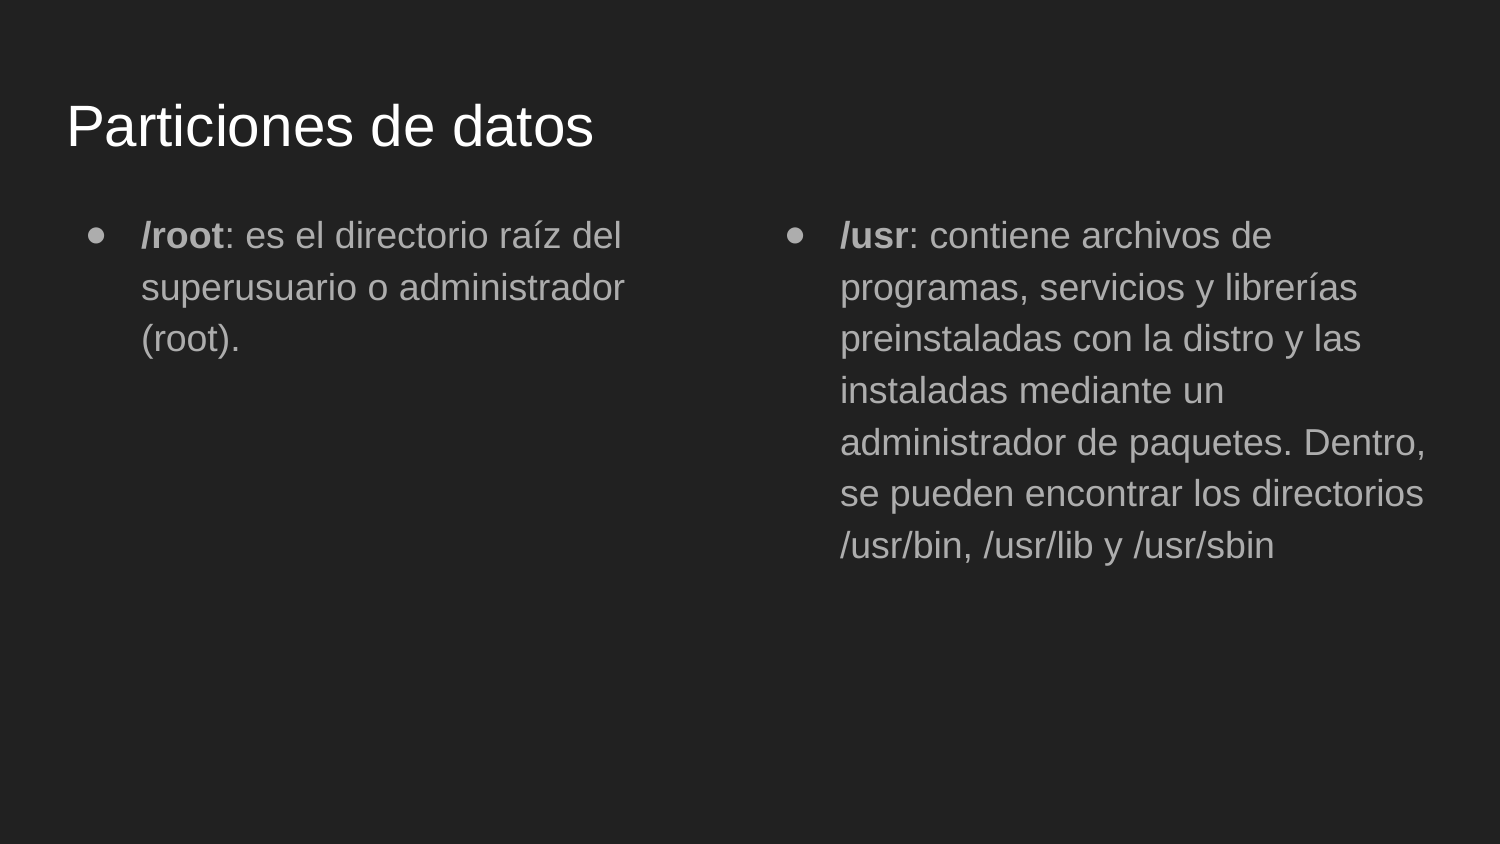

# Particiones de datos
/root: es el directorio raíz del superusuario o administrador (root).
/usr: contiene archivos de programas, servicios y librerías preinstaladas con la distro y las instaladas mediante un administrador de paquetes. Dentro, se pueden encontrar los directorios /usr/bin, /usr/lib y /usr/sbin